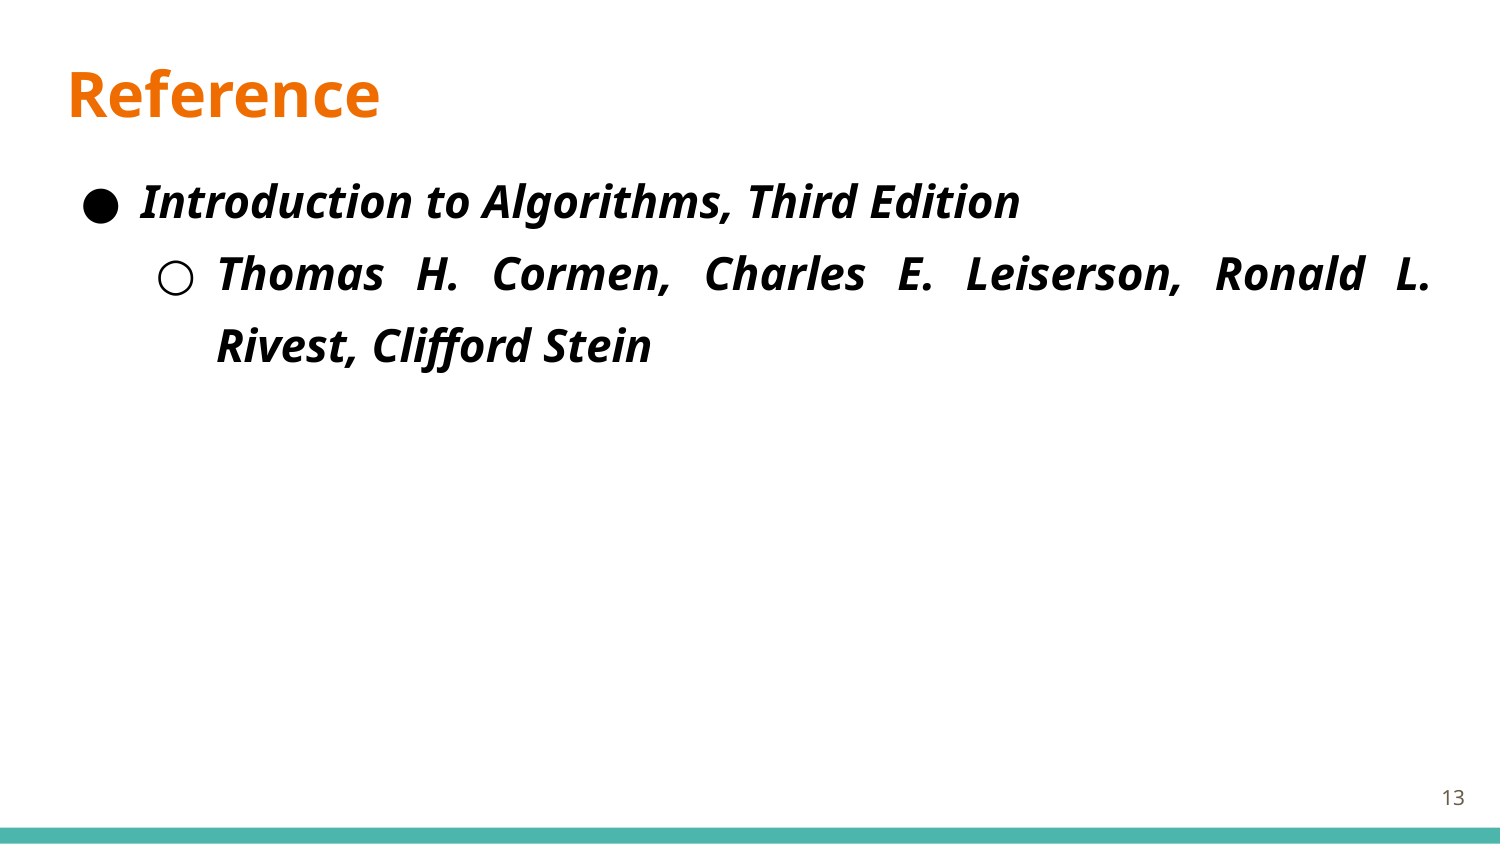

# Reference
Introduction to Algorithms, Third Edition
Thomas H. Cormen, Charles E. Leiserson, Ronald L. Rivest, Clifford Stein